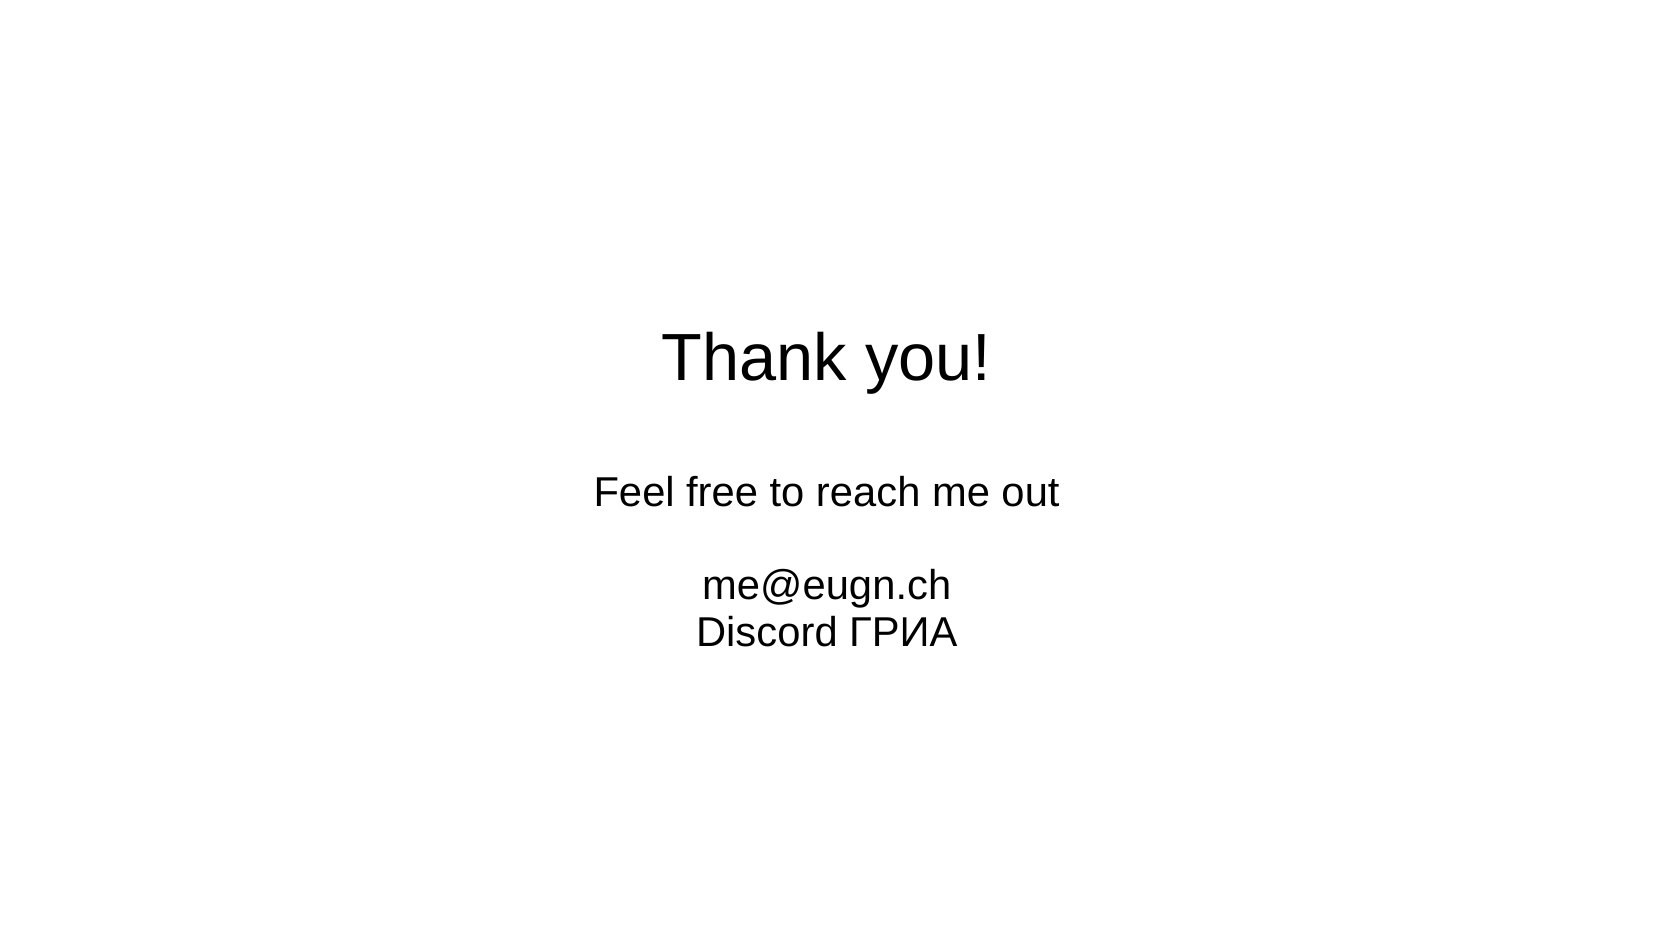

# Thank you!
Feel free to reach me out
me@eugn.ch
Discord ГРИА